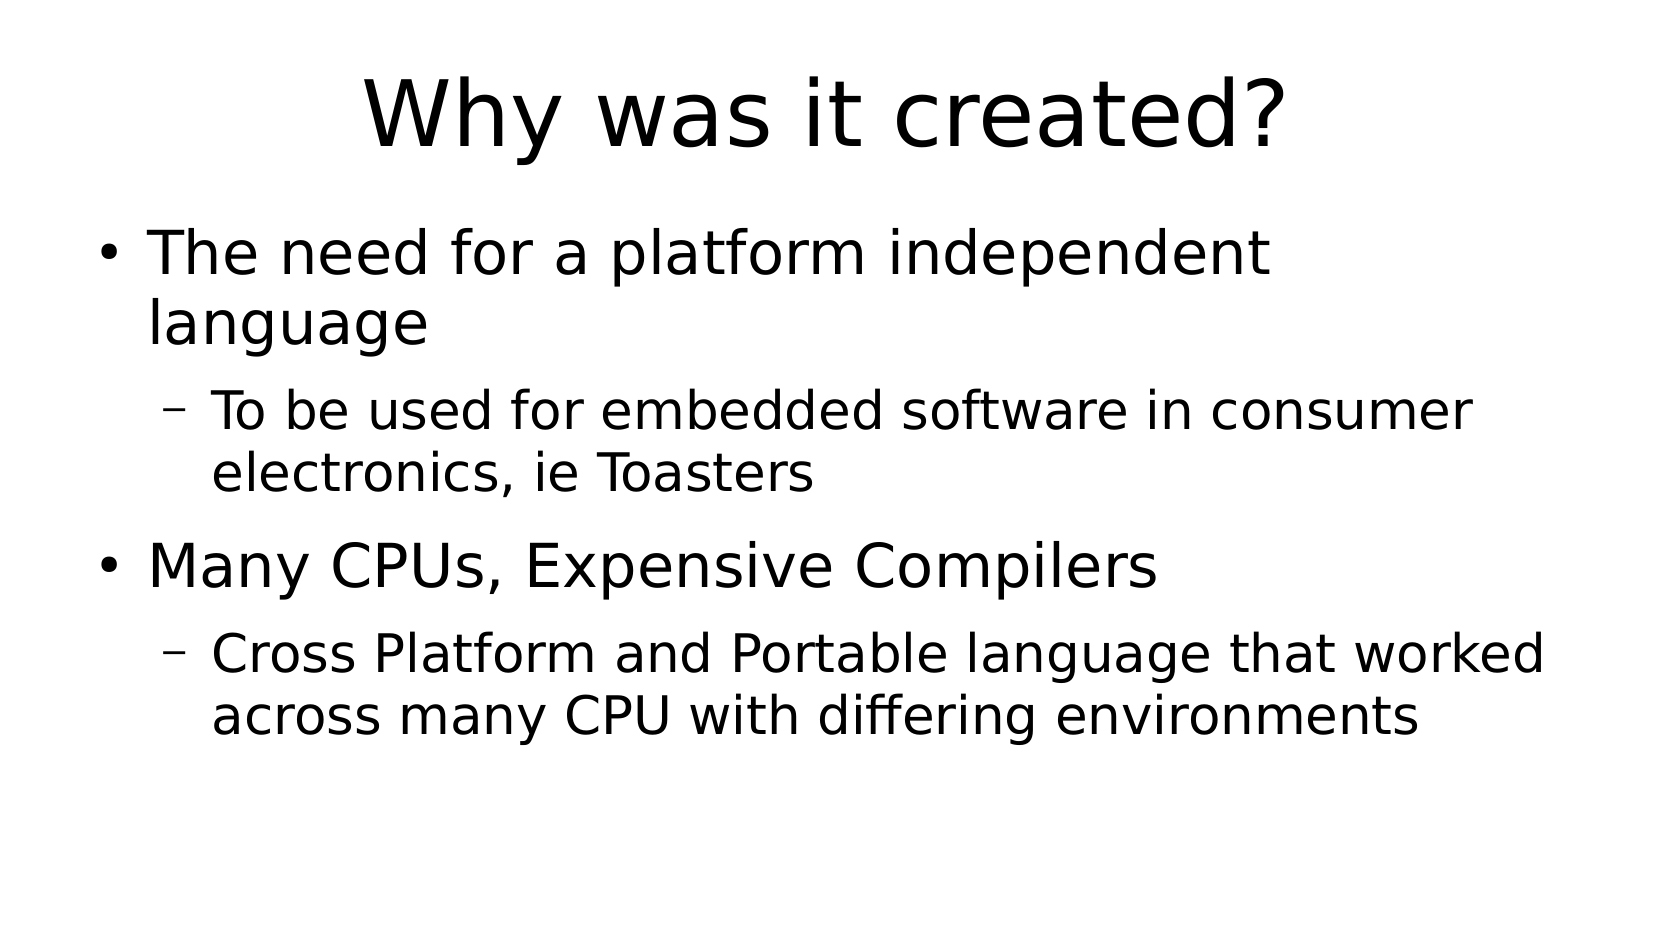

# Why was it created?
The need for a platform independent language
To be used for embedded software in consumer electronics, ie Toasters
Many CPUs, Expensive Compilers
Cross Platform and Portable language that worked across many CPU with differing environments